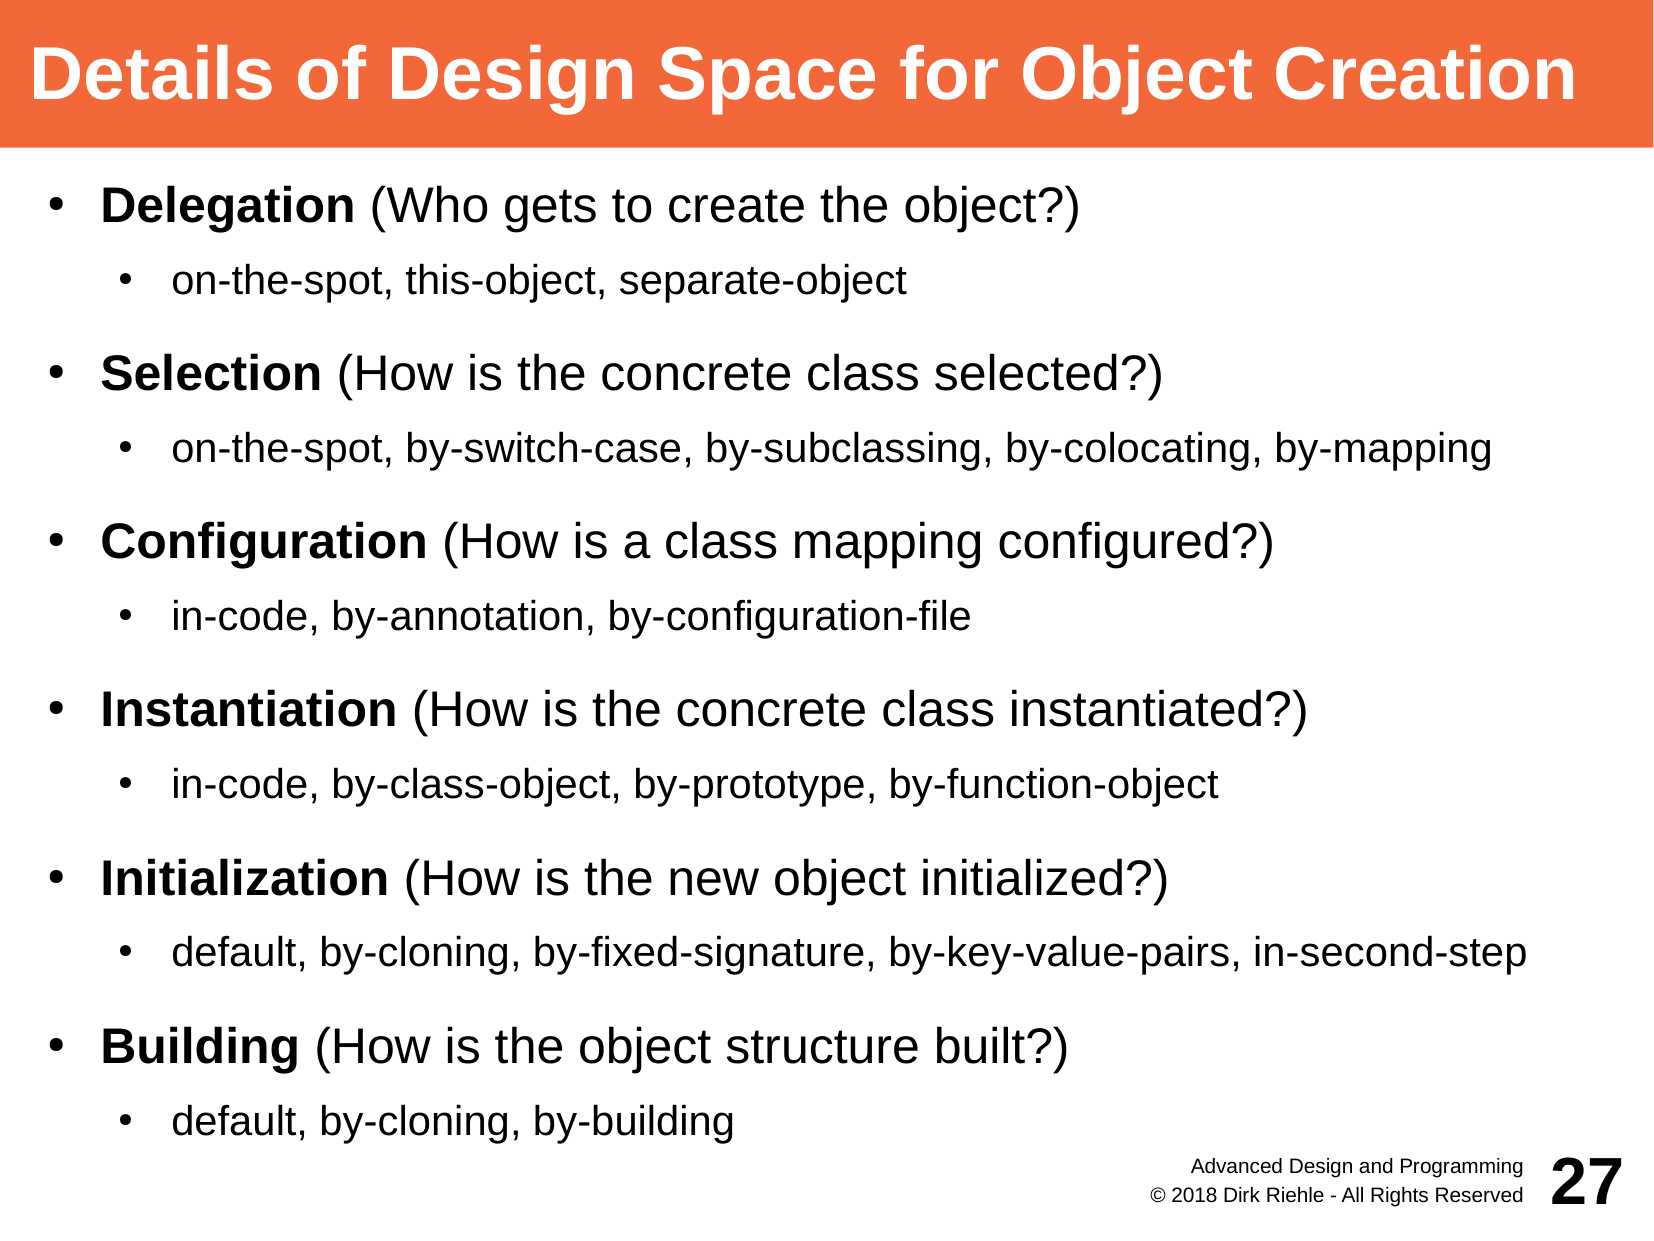

# Details of Design Space for Object Creation
Delegation (Who gets to create the object?)
on-the-spot, this-object, separate-object
Selection (How is the concrete class selected?)
on-the-spot, by-switch-case, by-subclassing, by-colocating, by-mapping
Configuration (How is a class mapping configured?)
in-code, by-annotation, by-configuration-file
Instantiation (How is the concrete class instantiated?)
in-code, by-class-object, by-prototype, by-function-object
Initialization (How is the new object initialized?)
default, by-cloning, by-fixed-signature, by-key-value-pairs, in-second-step
Building (How is the object structure built?)
default, by-cloning, by-building
Advanced Design and Programming
27
© 2018 Dirk Riehle - All Rights Reserved